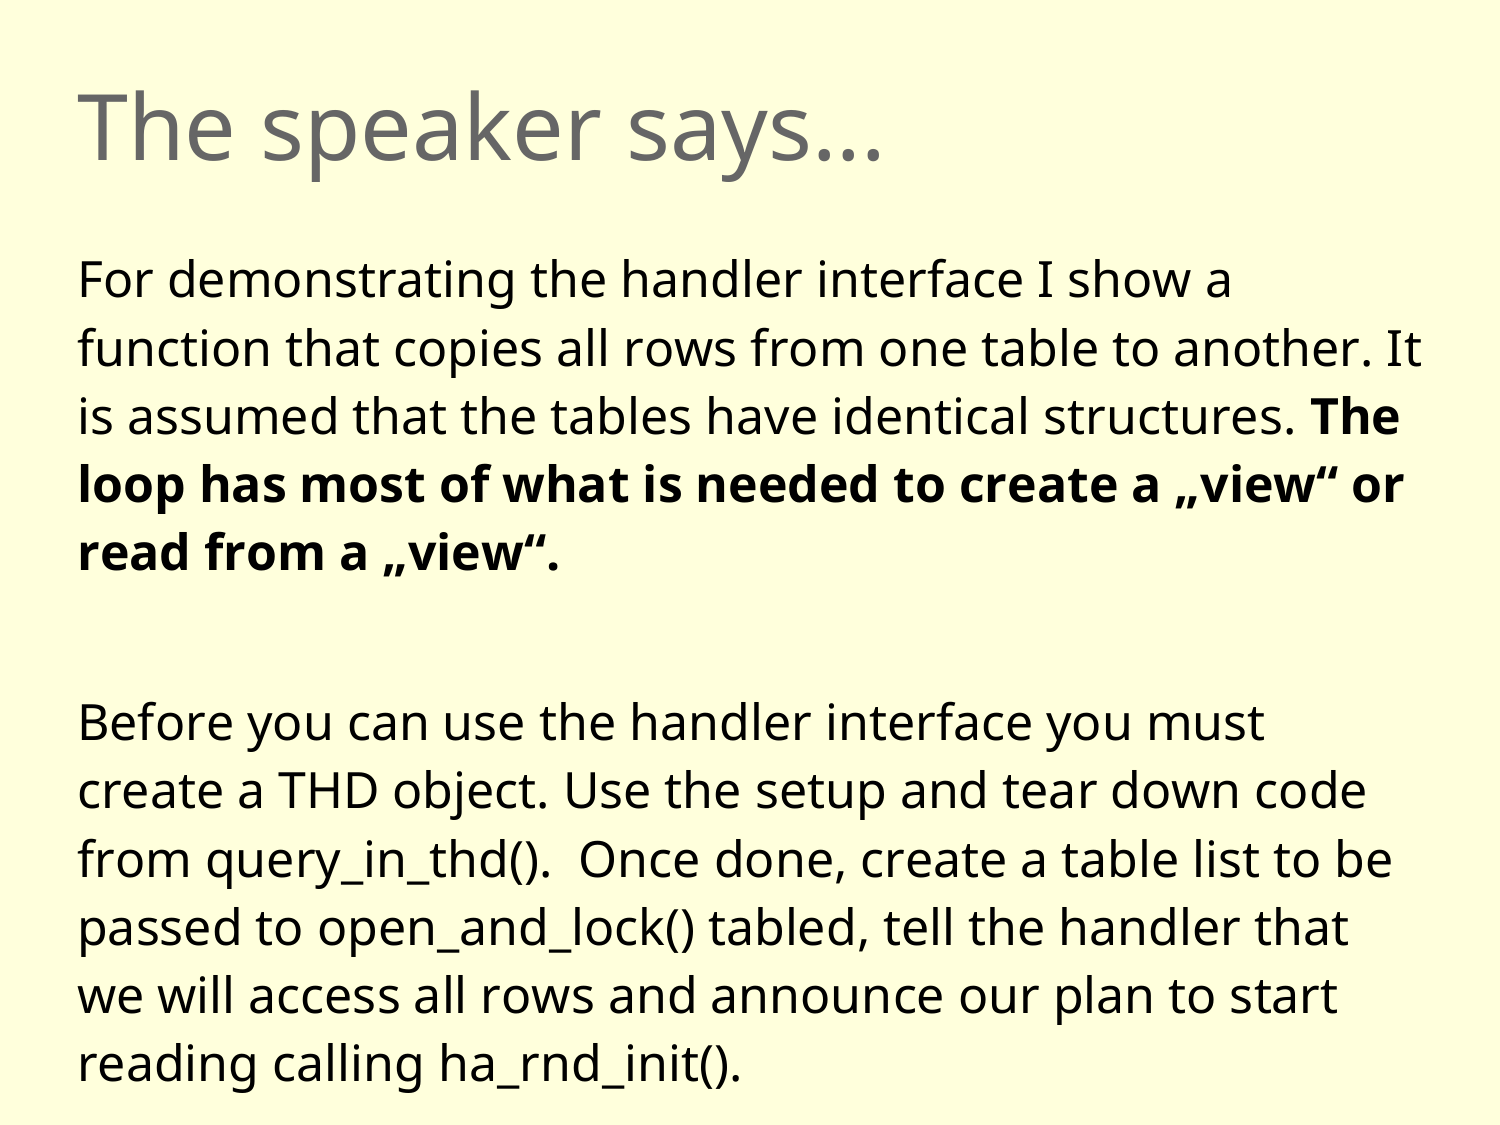

# The speaker says...
For demonstrating the handler interface I show a function that copies all rows from one table to another. It is assumed that the tables have identical structures. The loop has most of what is needed to create a „view“ or read from a „view“.
Before you can use the handler interface you must create a THD object. Use the setup and tear down code from query_in_thd(). Once done, create a table list to be passed to open_and_lock() tabled, tell the handler that we will access all rows and announce our plan to start reading calling ha_rnd_init().